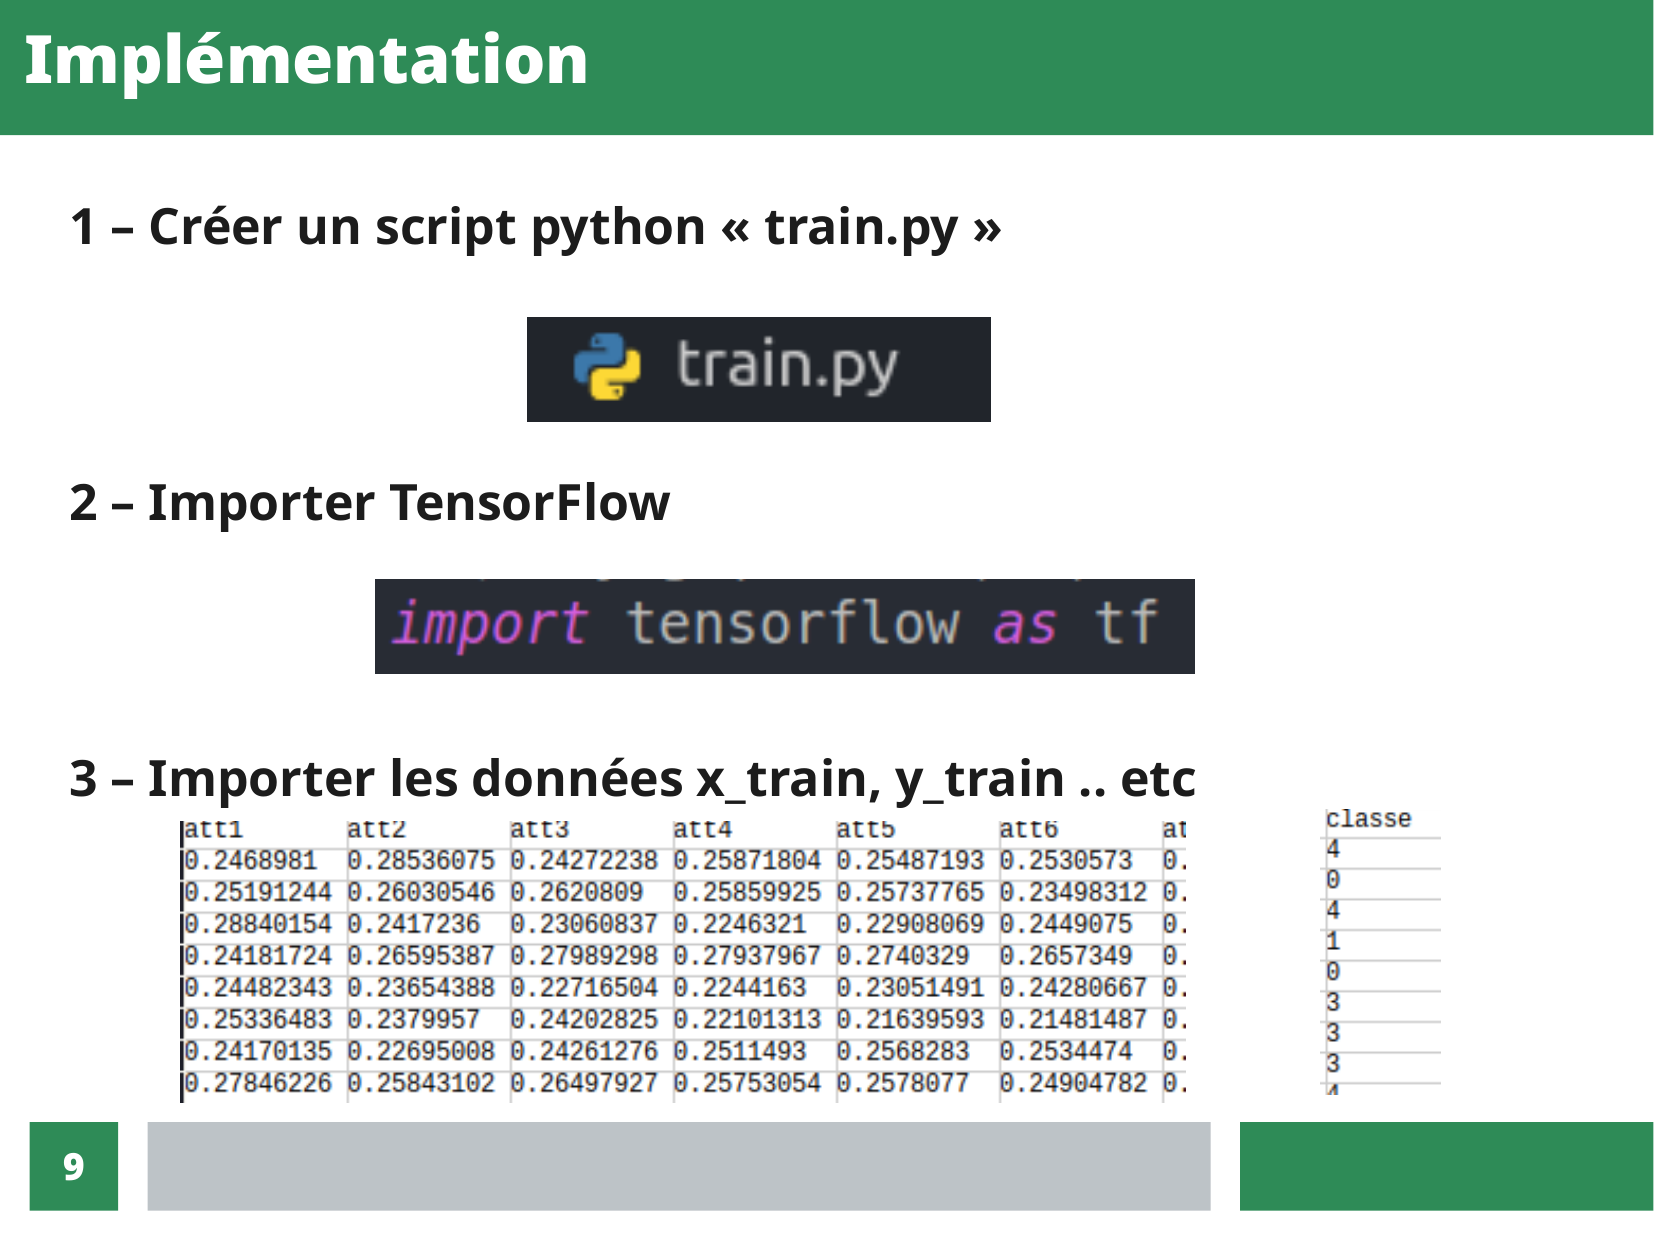

# Implémentation
1 – Créer un script python « train.py »
2 – Importer TensorFlow
3 – Importer les données x_train, y_train .. etc
9